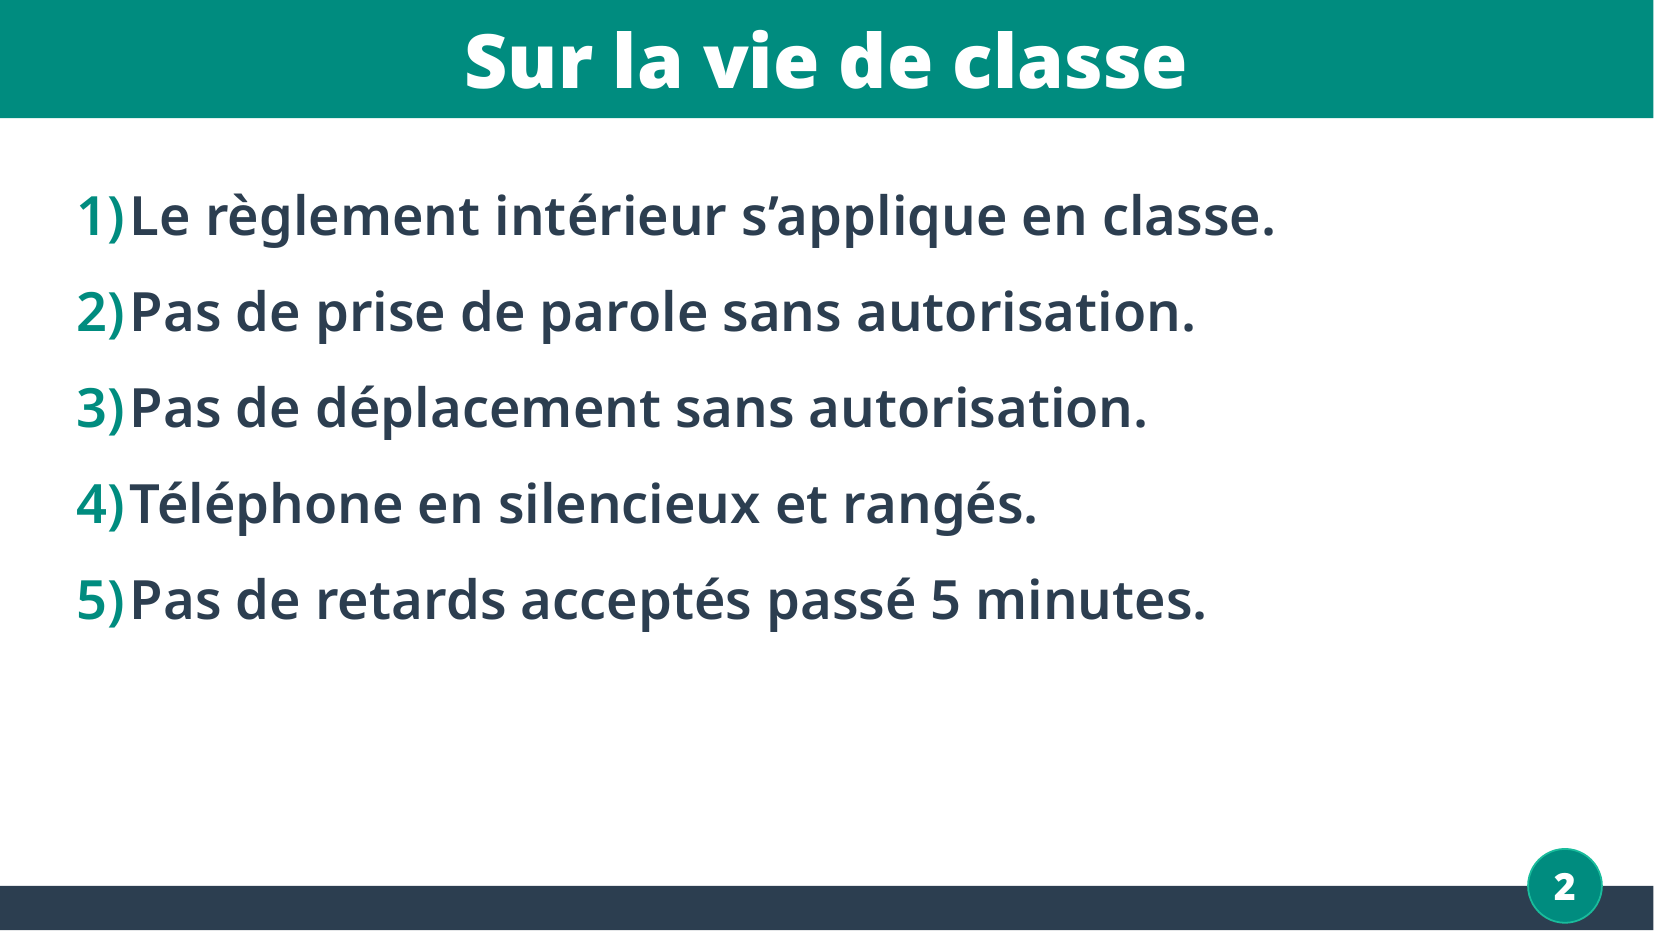

# Sur la vie de classe
Le règlement intérieur s’applique en classe.
Pas de prise de parole sans autorisation.
Pas de déplacement sans autorisation.
Téléphone en silencieux et rangés.
Pas de retards acceptés passé 5 minutes.